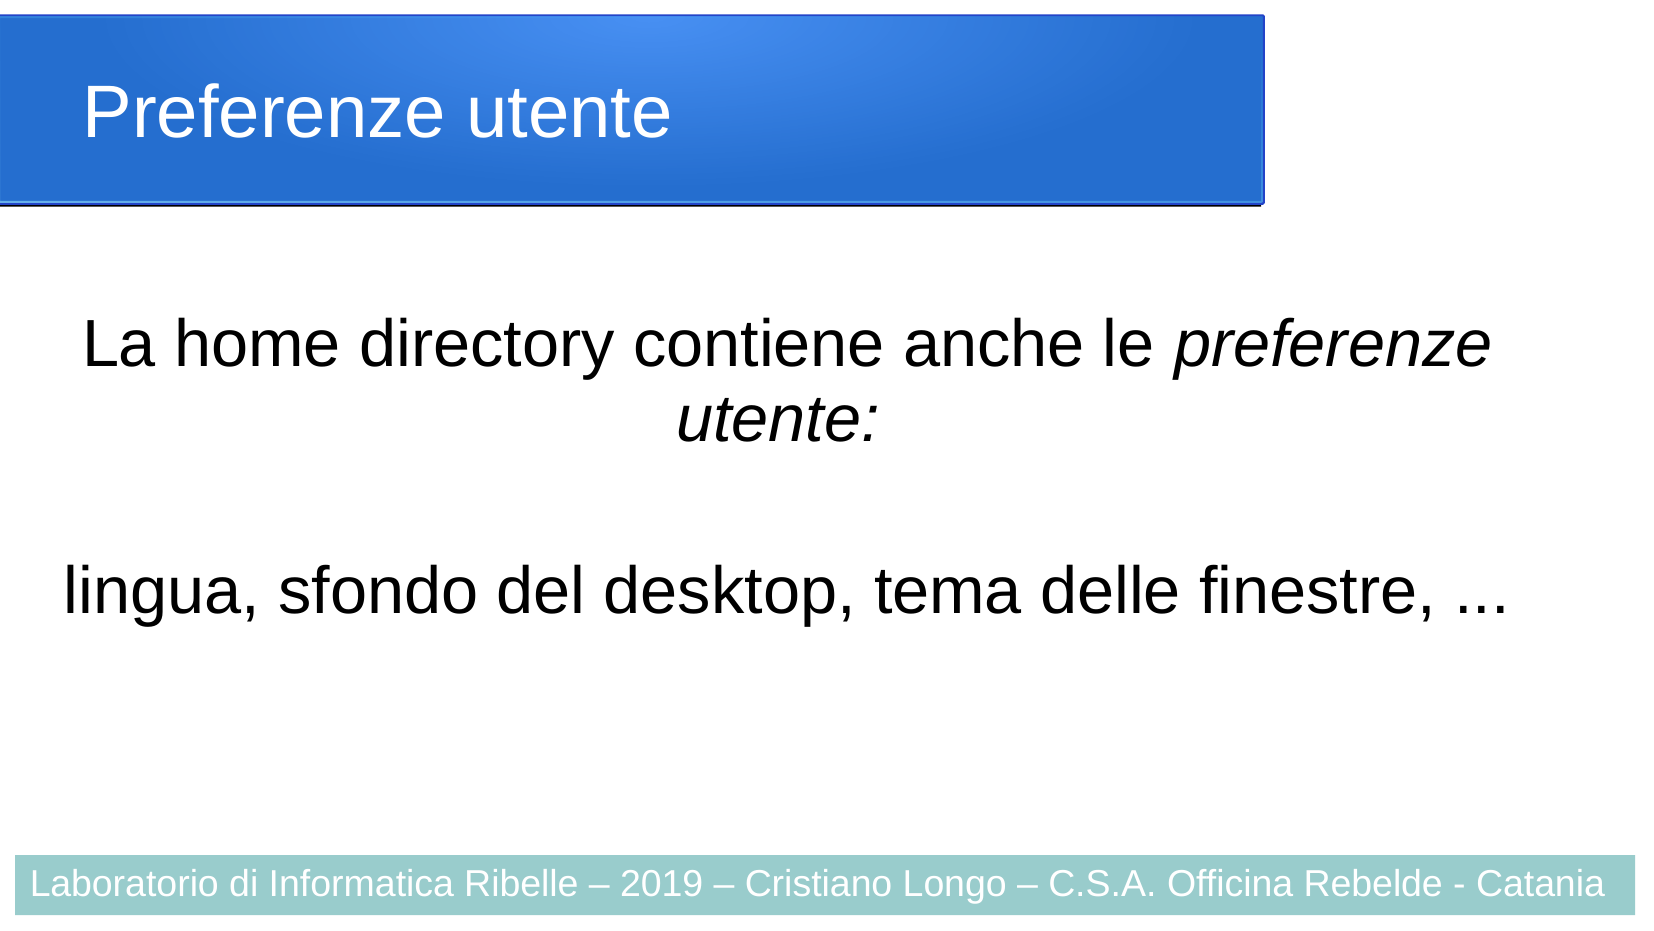

# Preferenze utente
La home directory contiene anche le preferenze utente:
lingua, sfondo del desktop, tema delle finestre, ...
Laboratorio di Informatica Ribelle – 2019 – Cristiano Longo – C.S.A. Officina Rebelde - Catania